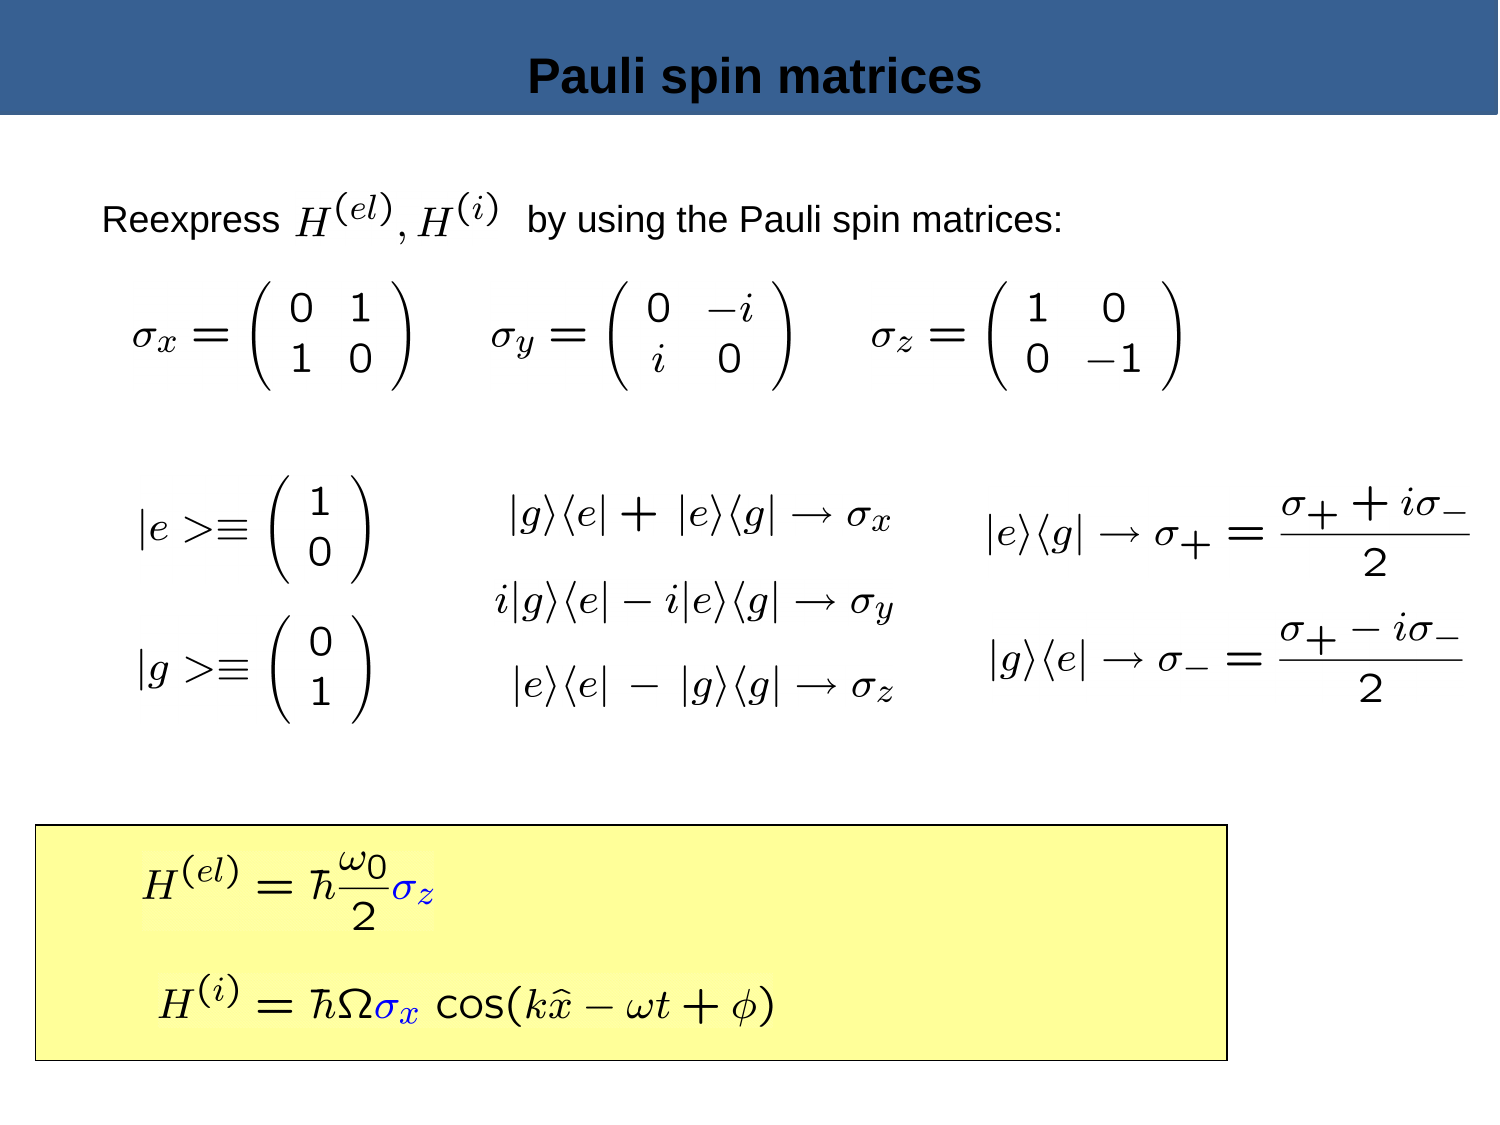

Pauli spin matrices
Reexpress
by using the Pauli spin matrices: